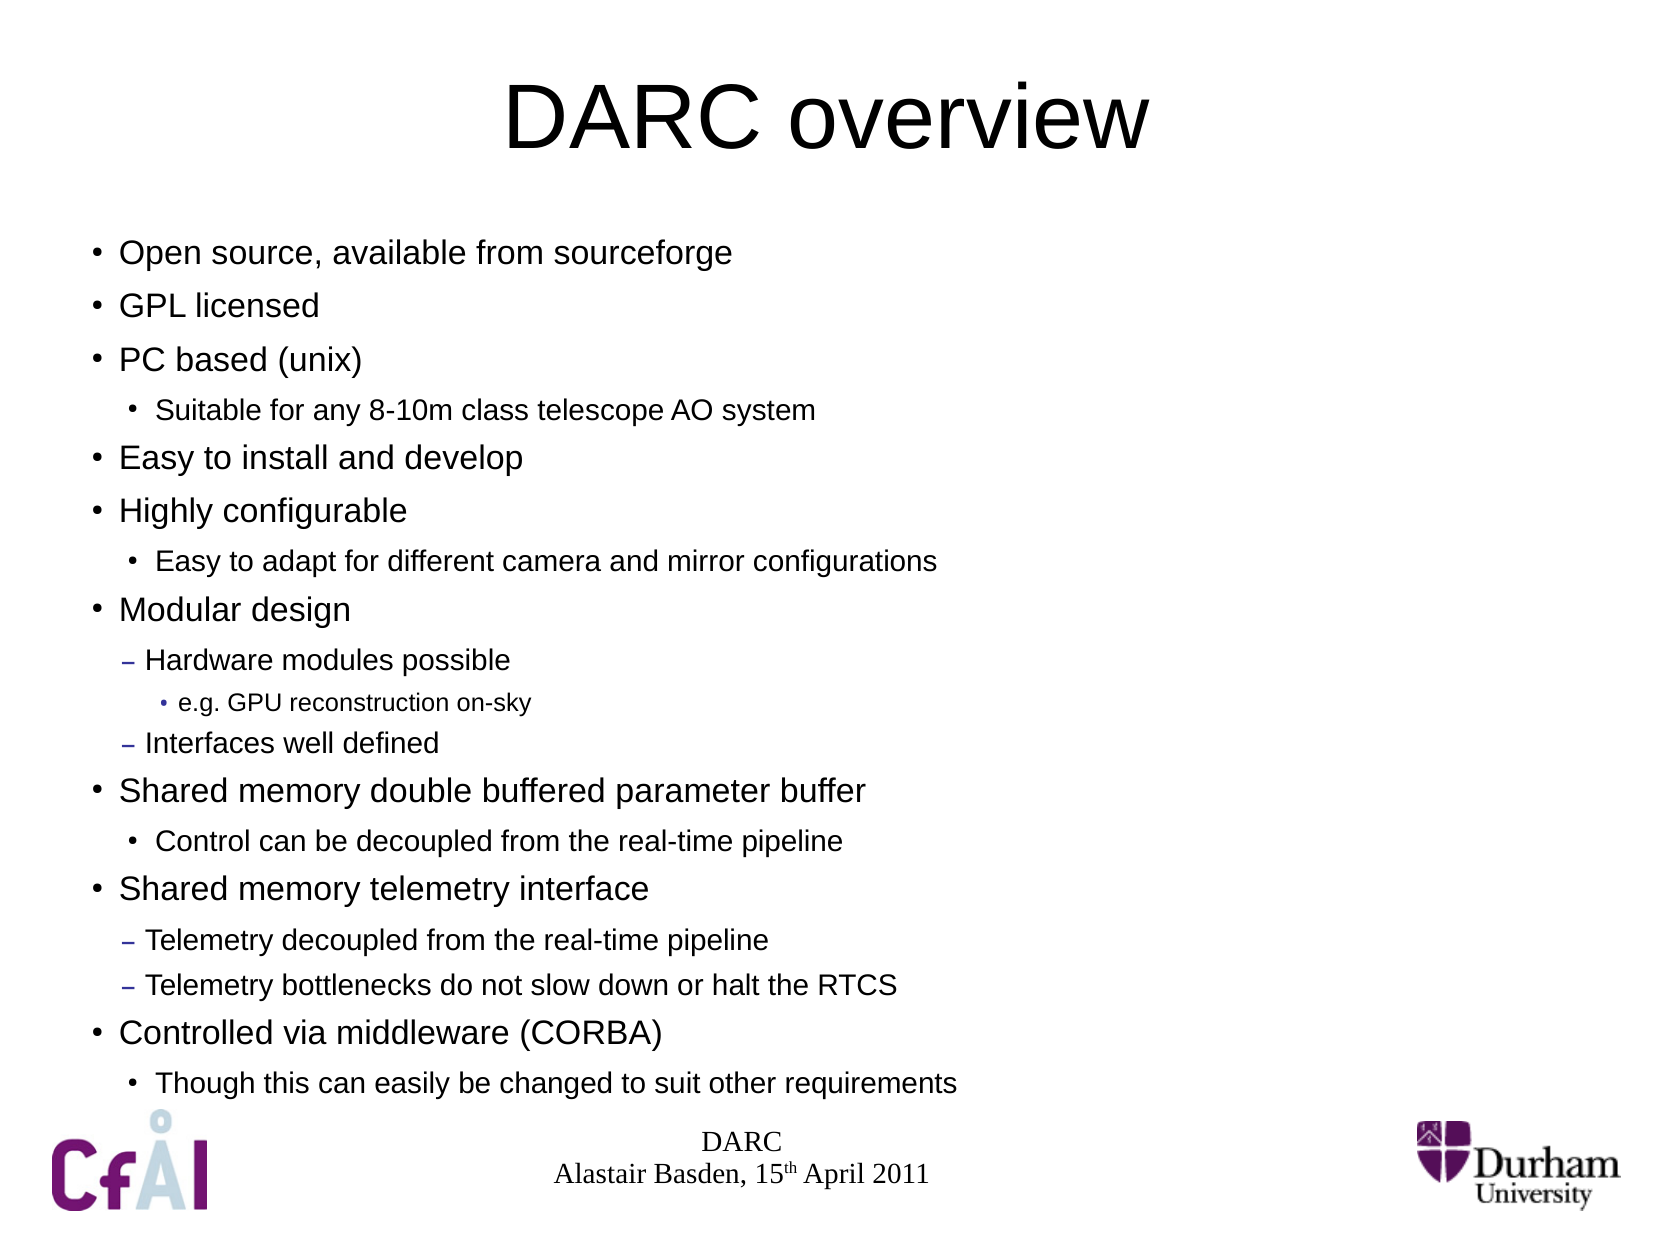

# DARC overview
Open source, available from sourceforge
GPL licensed
PC based (unix)
Suitable for any 8-10m class telescope AO system
Easy to install and develop
Highly configurable
Easy to adapt for different camera and mirror configurations
Modular design
Hardware modules possible
e.g. GPU reconstruction on-sky
Interfaces well defined
Shared memory double buffered parameter buffer
Control can be decoupled from the real-time pipeline
Shared memory telemetry interface
Telemetry decoupled from the real-time pipeline
Telemetry bottlenecks do not slow down or halt the RTCS
Controlled via middleware (CORBA)
Though this can easily be changed to suit other requirements
Alastair Basden, Durham AO RTC workshop